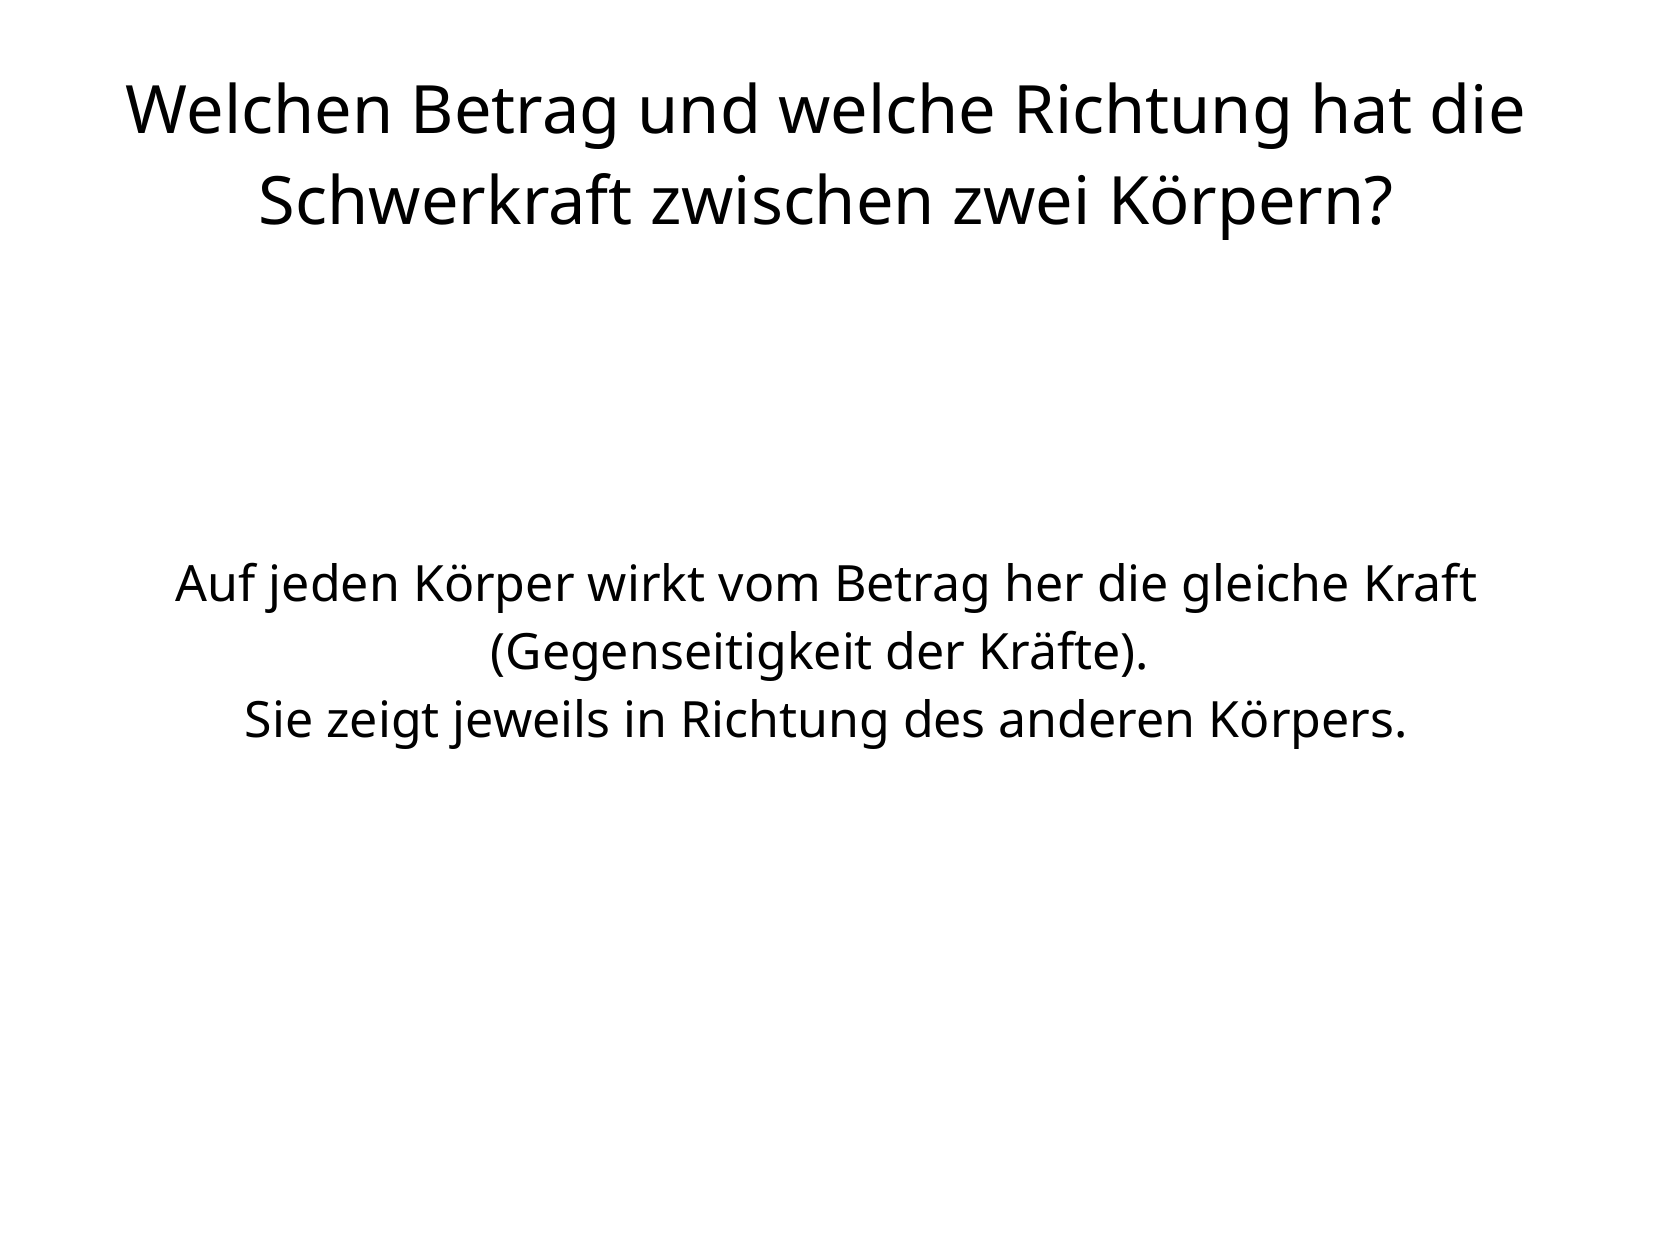

# Welchen Betrag und welche Richtung hat die Schwerkraft zwischen zwei Körpern?
Auf jeden Körper wirkt vom Betrag her die gleiche Kraft (Gegenseitigkeit der Kräfte).
Sie zeigt jeweils in Richtung des anderen Körpers.